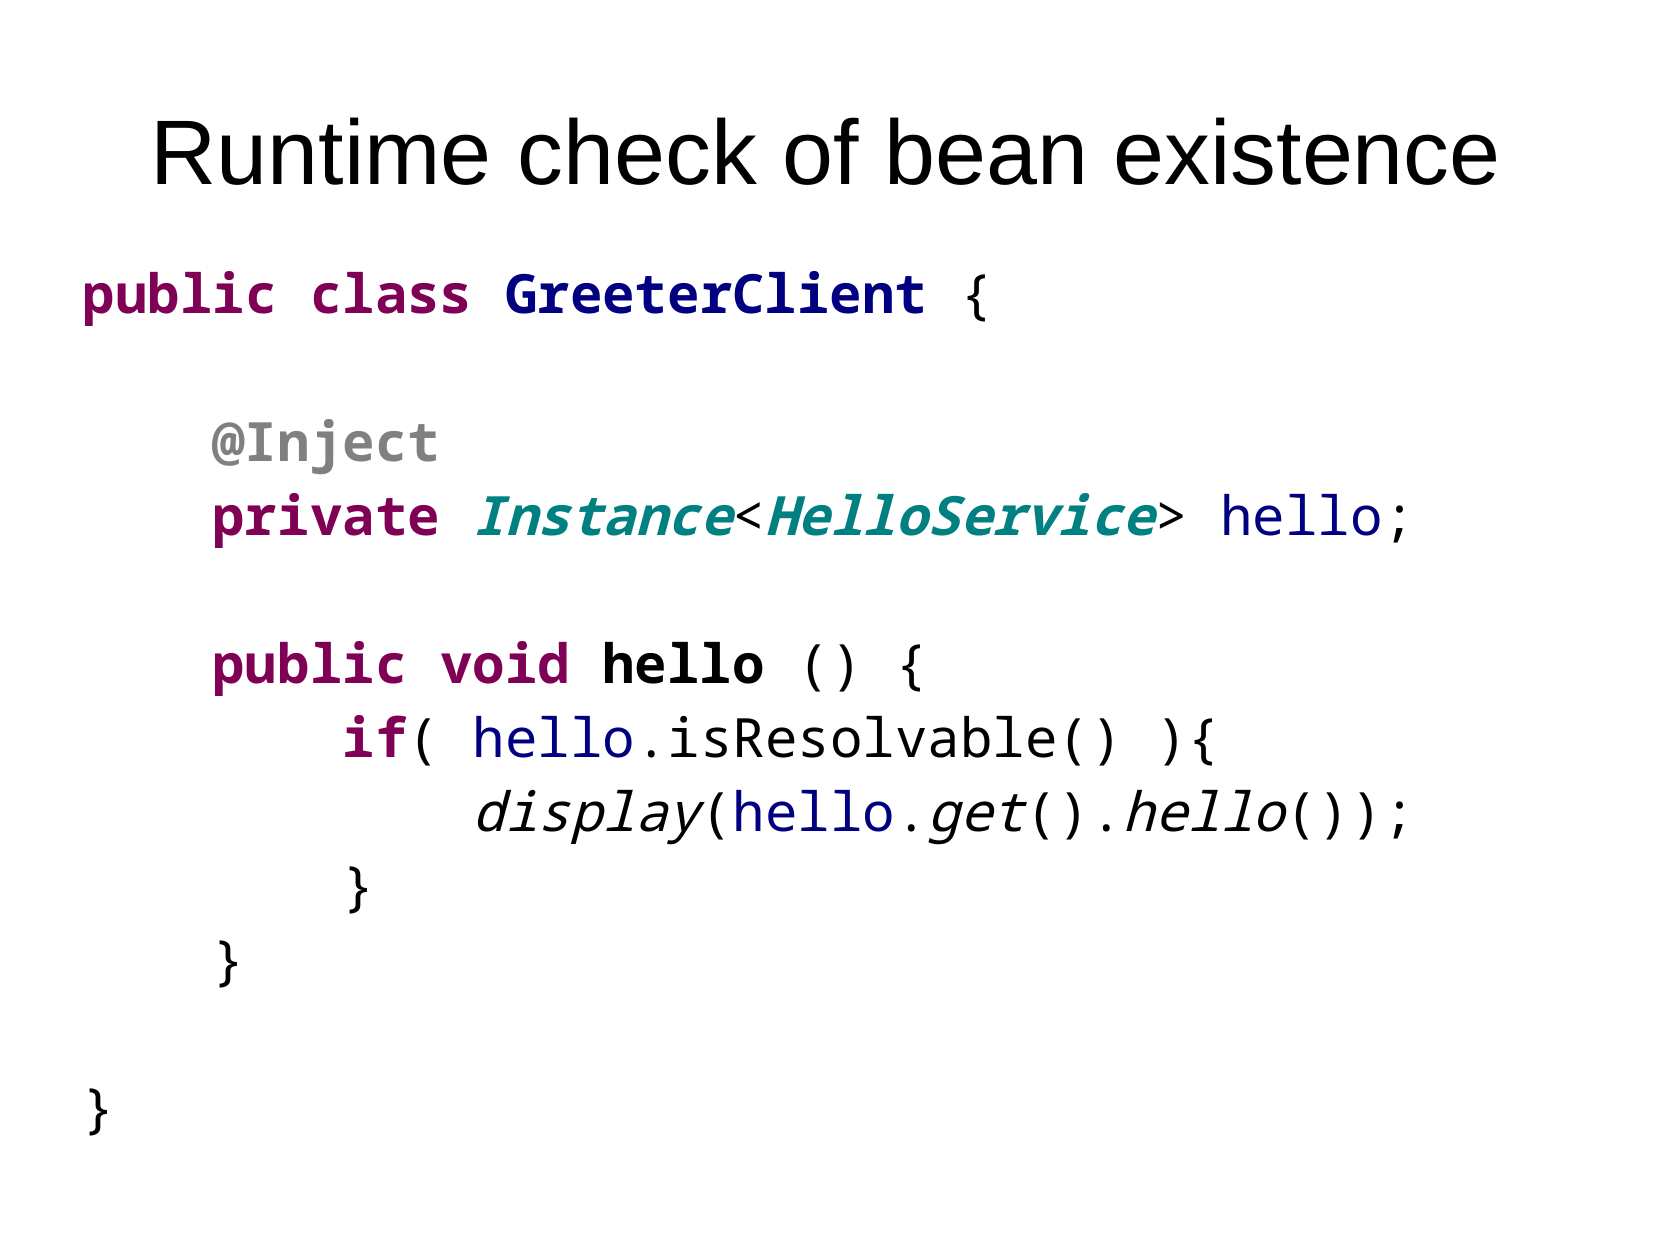

# Runtime check of bean existence
public class GreeterClient {
 @Inject
 private Instance<HelloService> hello;
 public void hello () {
 if( hello.isResolvable() ){
 display(hello.get().hello());
 }
 }
}